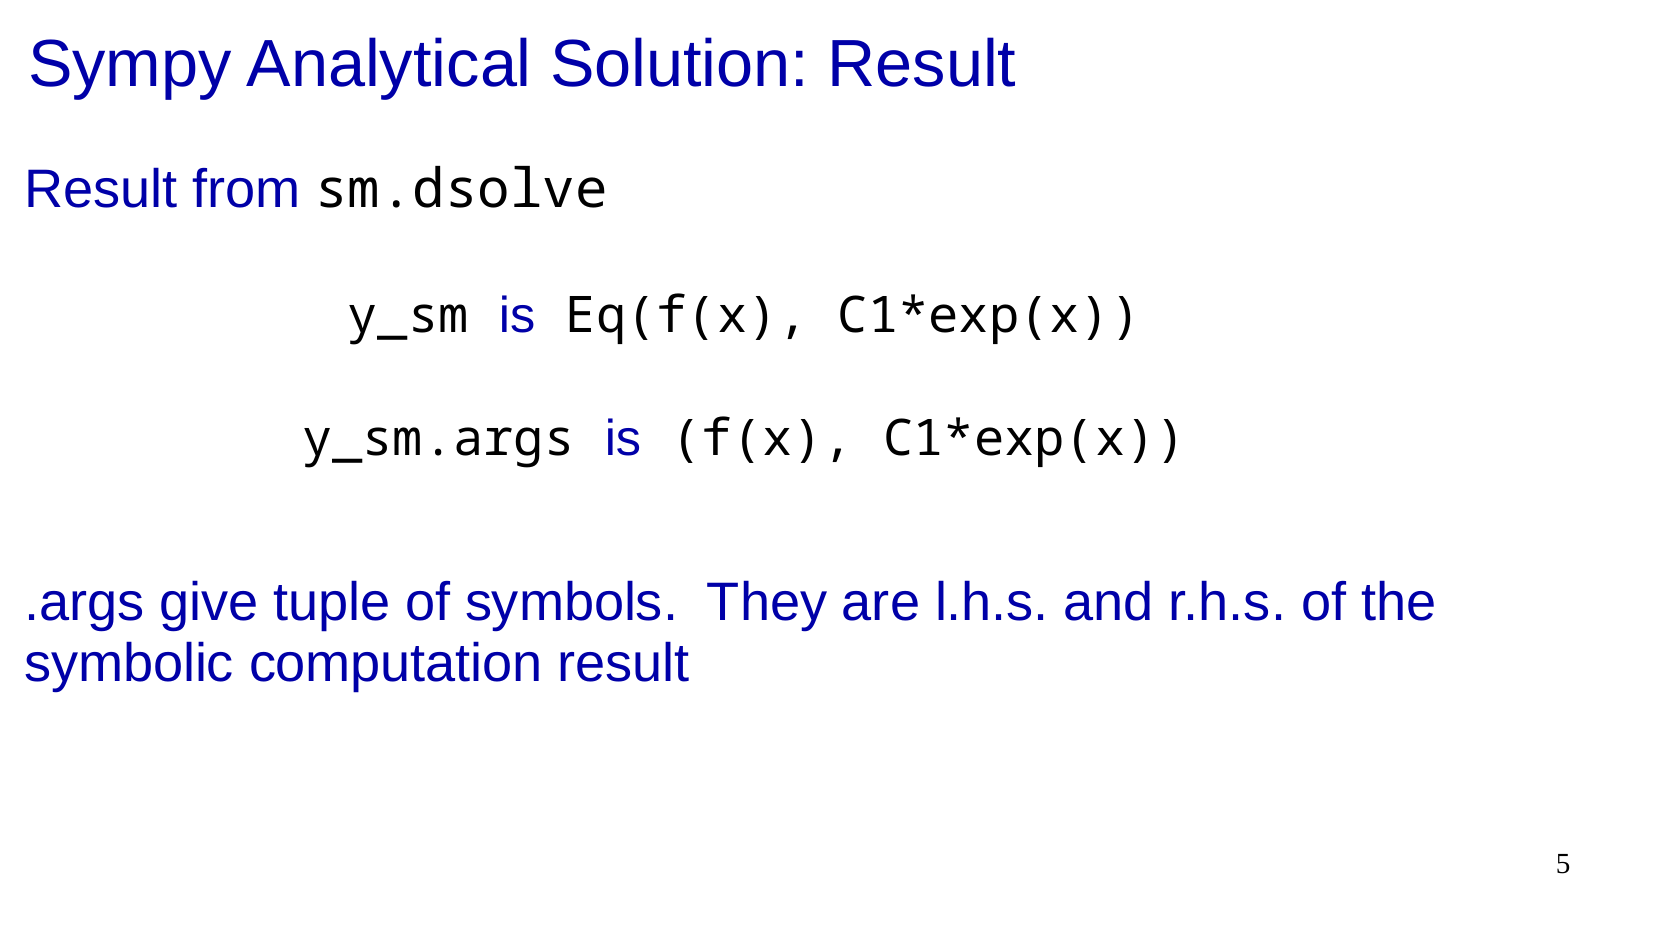

# Sympy Analytical Solution: Result
Result from sm.dsolve
y_sm is Eq(f(x), C1*exp(x))
y_sm.args is (f(x), C1*exp(x))
.args give tuple of symbols. They are l.h.s. and r.h.s. of the symbolic computation result
5